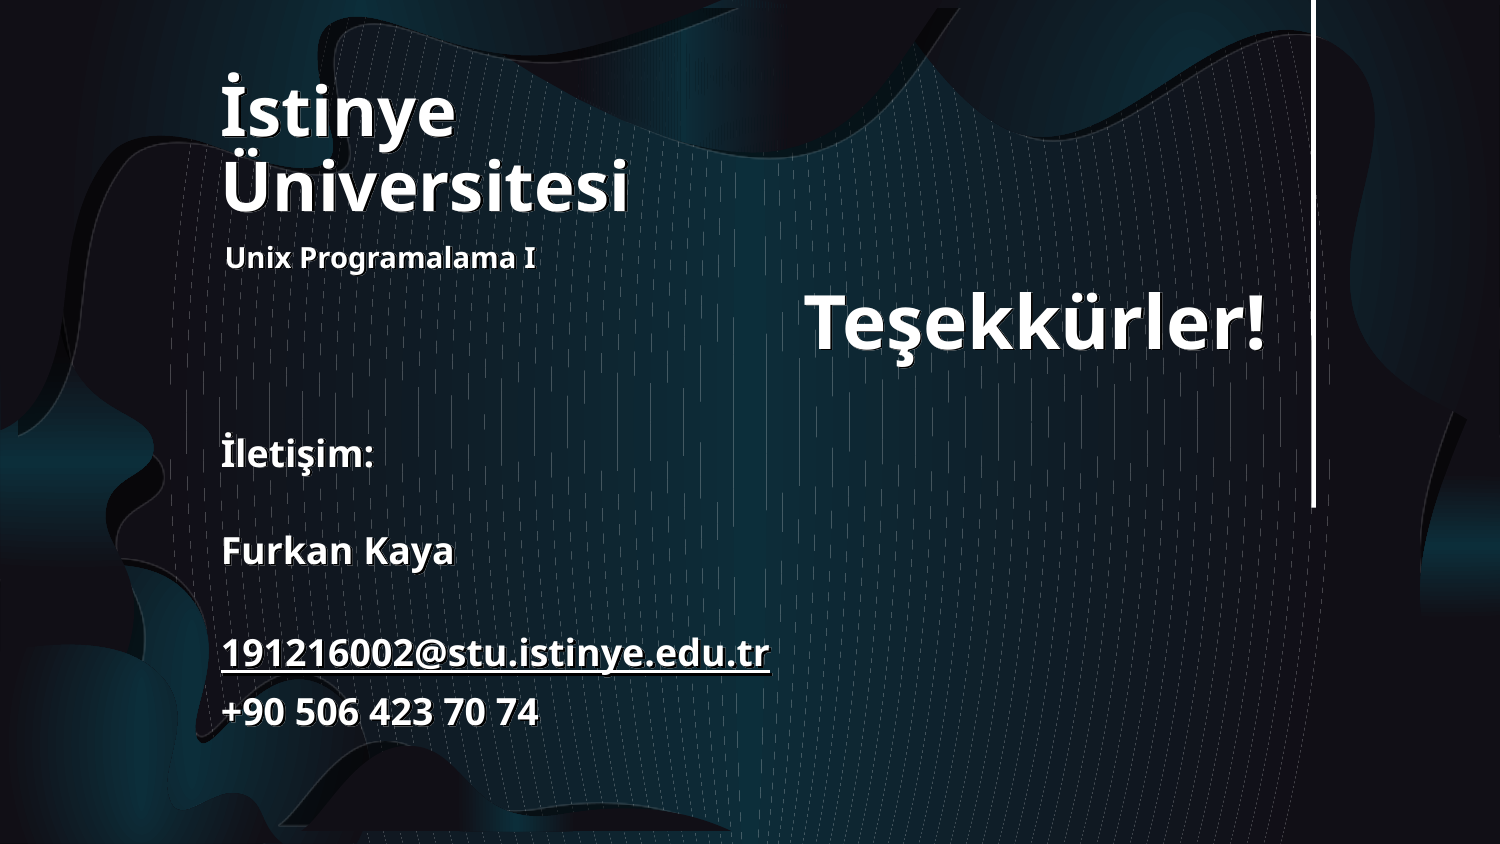

İstinye Üniversitesi
Unix Programalama I
Teşekkürler!
# İletişim:
Furkan Kaya
191216002@stu.istinye.edu.tr
+90 506 423 70 74